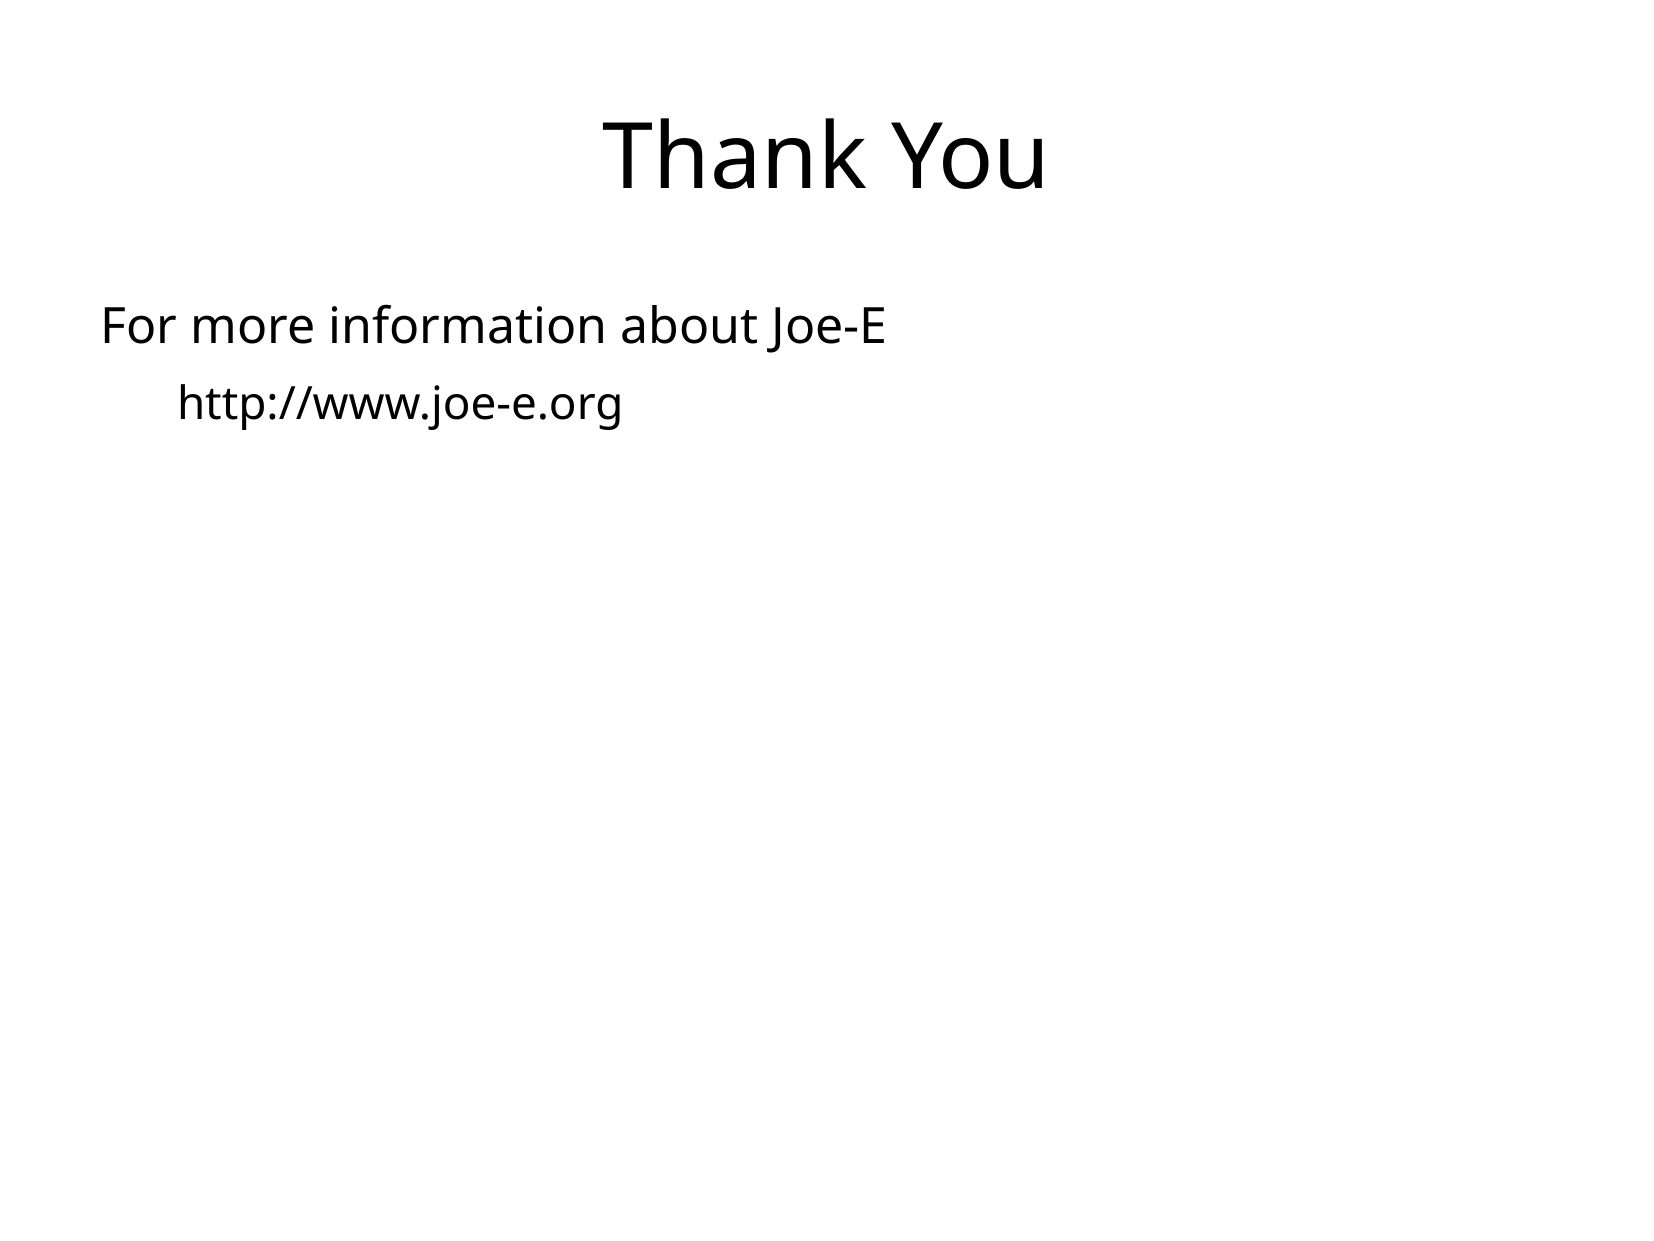

# Thank You
For more information about Joe-E
http://www.joe-e.org